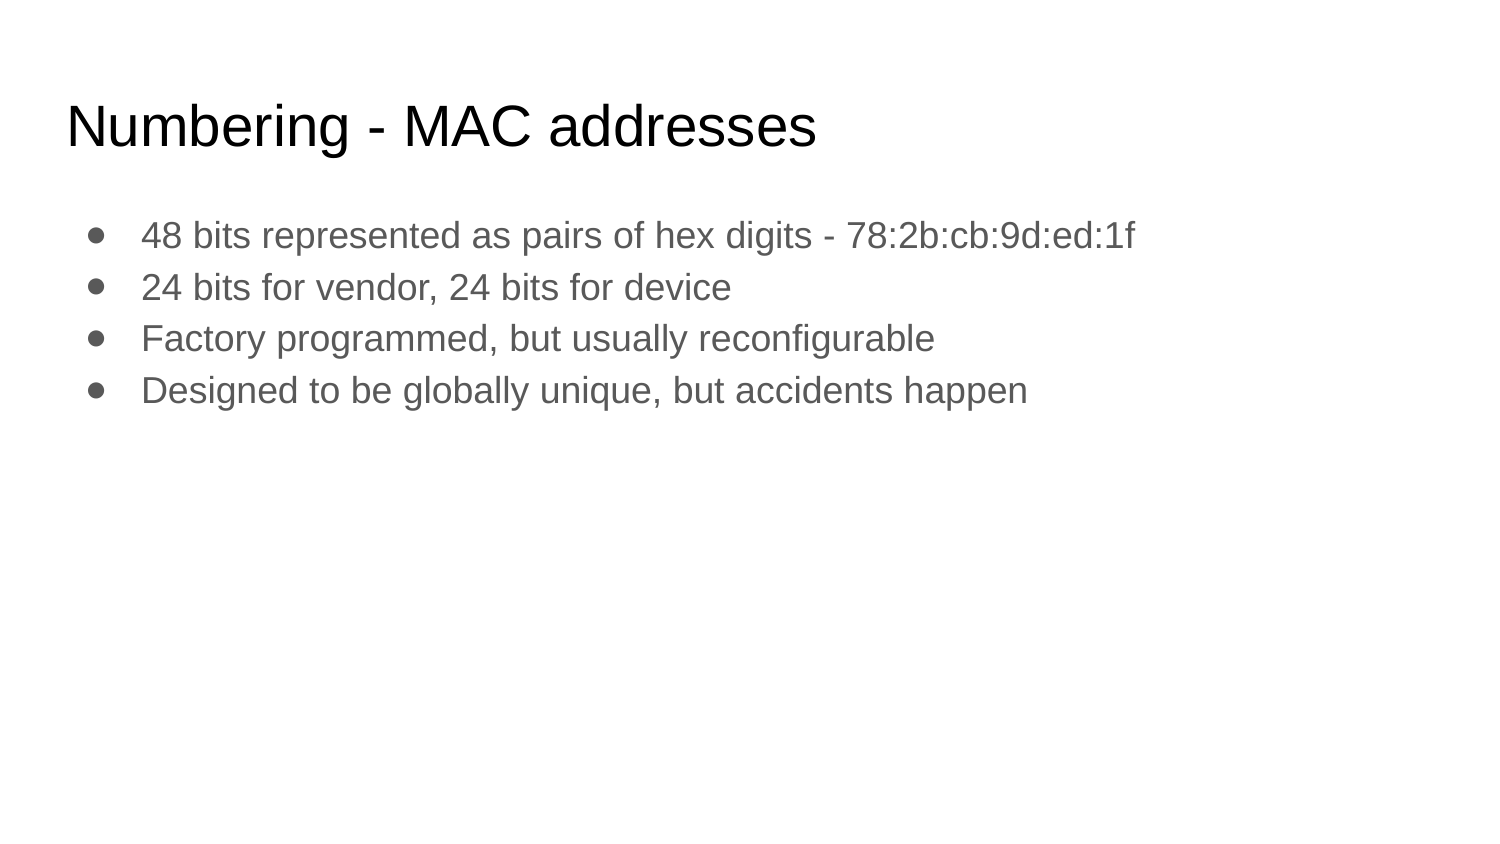

# Numbering - MAC addresses
48 bits represented as pairs of hex digits - 78:2b:cb:9d:ed:1f
24 bits for vendor, 24 bits for device
Factory programmed, but usually reconfigurable
Designed to be globally unique, but accidents happen